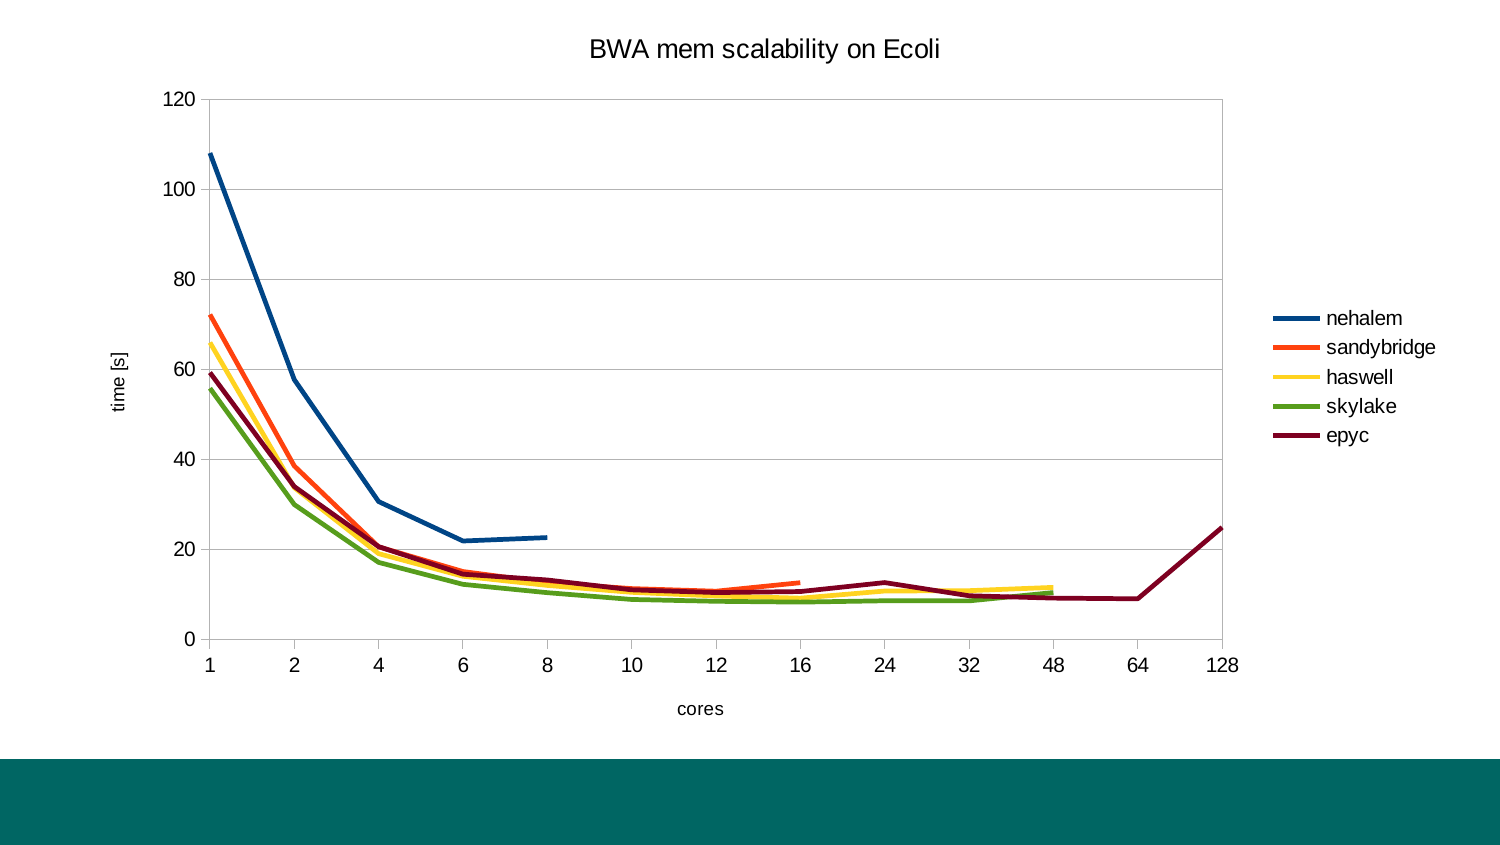

### Chart: BWA mem scalability on Ecoli
| Category | nehalem | sandybridge | haswell | skylake | epyc |
|---|---|---|---|---|---|
| 1 | 108.059 | 72.169 | 65.955 | 55.781 | 59.267 |
| 2 | 57.696 | 38.521 | 33.683 | 29.944 | 33.938 |
| 4 | 30.603 | 20.542 | 19.037 | 17.094 | 20.587 |
| 6 | 21.837 | 15.06 | 14.003 | 12.206 | 14.461 |
| 8 | 22.598 | 12.593 | 11.967 | 10.356 | 13.183 |
| 10 | None | 11.261 | 10.435 | 8.844 | 10.99 |
| 12 | None | 10.692 | 9.624 | 8.438 | 10.383 |
| 16 | None | 12.581 | 9.142 | 8.265 | 10.611 |
| 24 | None | None | 10.73 | 8.562 | 12.602 |
| 32 | None | None | 10.799 | 8.532 | 9.674 |
| 48 | None | None | 11.542 | 10.39 | 9.151 |
| 64 | None | None | None | None | 8.999 |
| 128 | None | None | None | None | 24.881 |